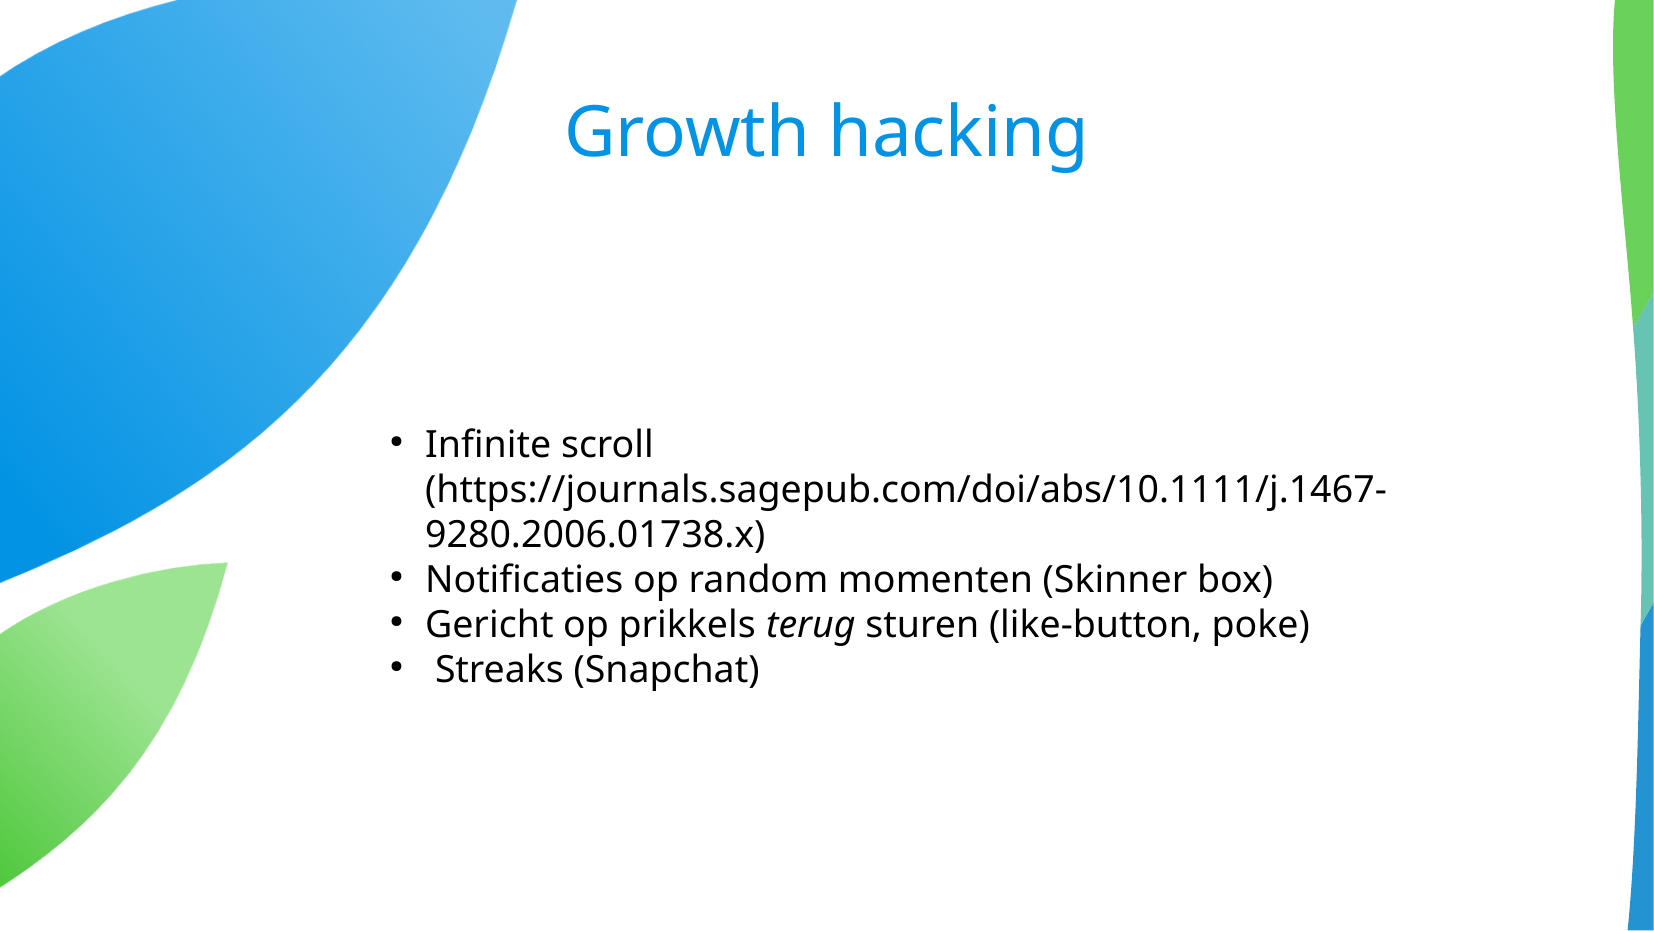

Growth hacking
Infinite scroll (https://journals.sagepub.com/doi/abs/10.1111/j.1467-9280.2006.01738.x)
Notificaties op random momenten (Skinner box)
Gericht op prikkels terug sturen (like-button, poke)
 Streaks (Snapchat)